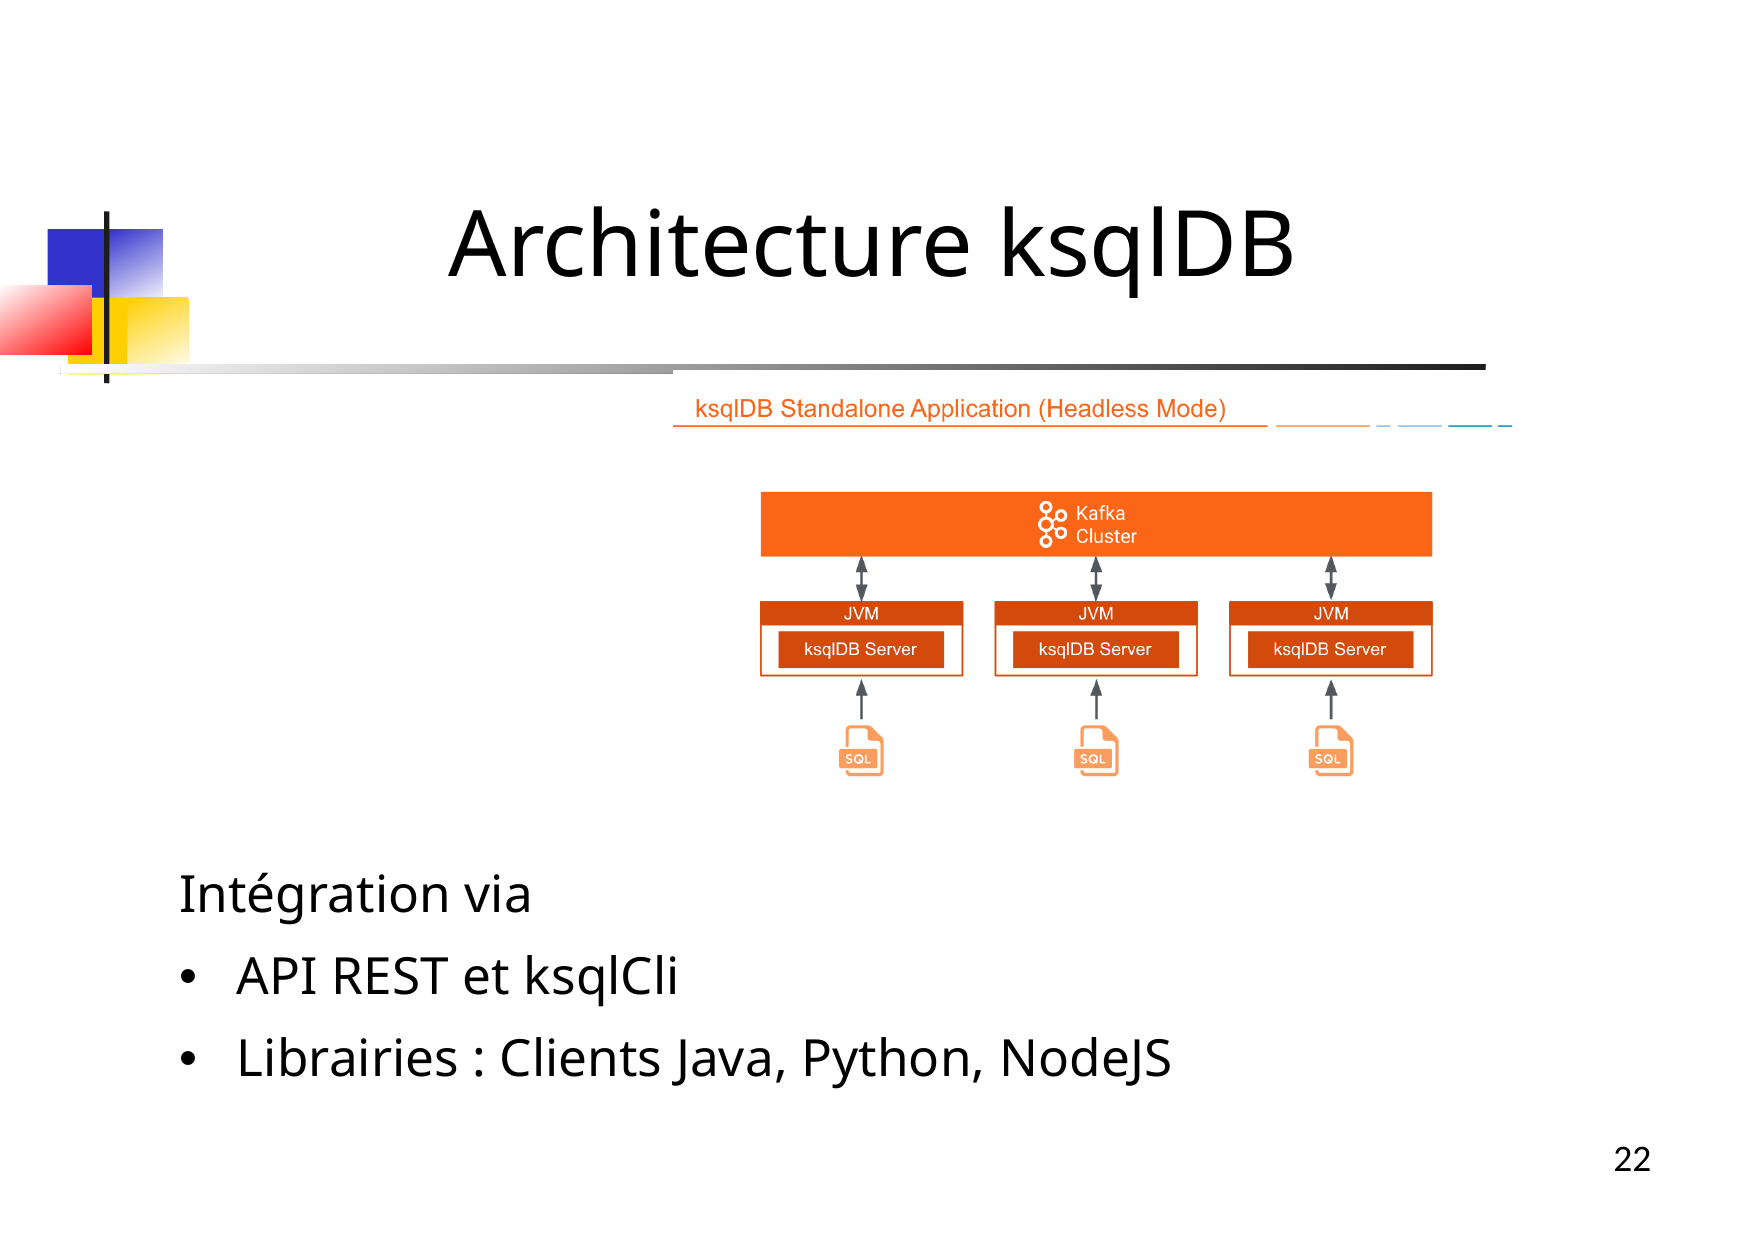

# Architecture ksqlDB
Intégration via
API REST et ksqlCli
Librairies : Clients Java, Python, NodeJS